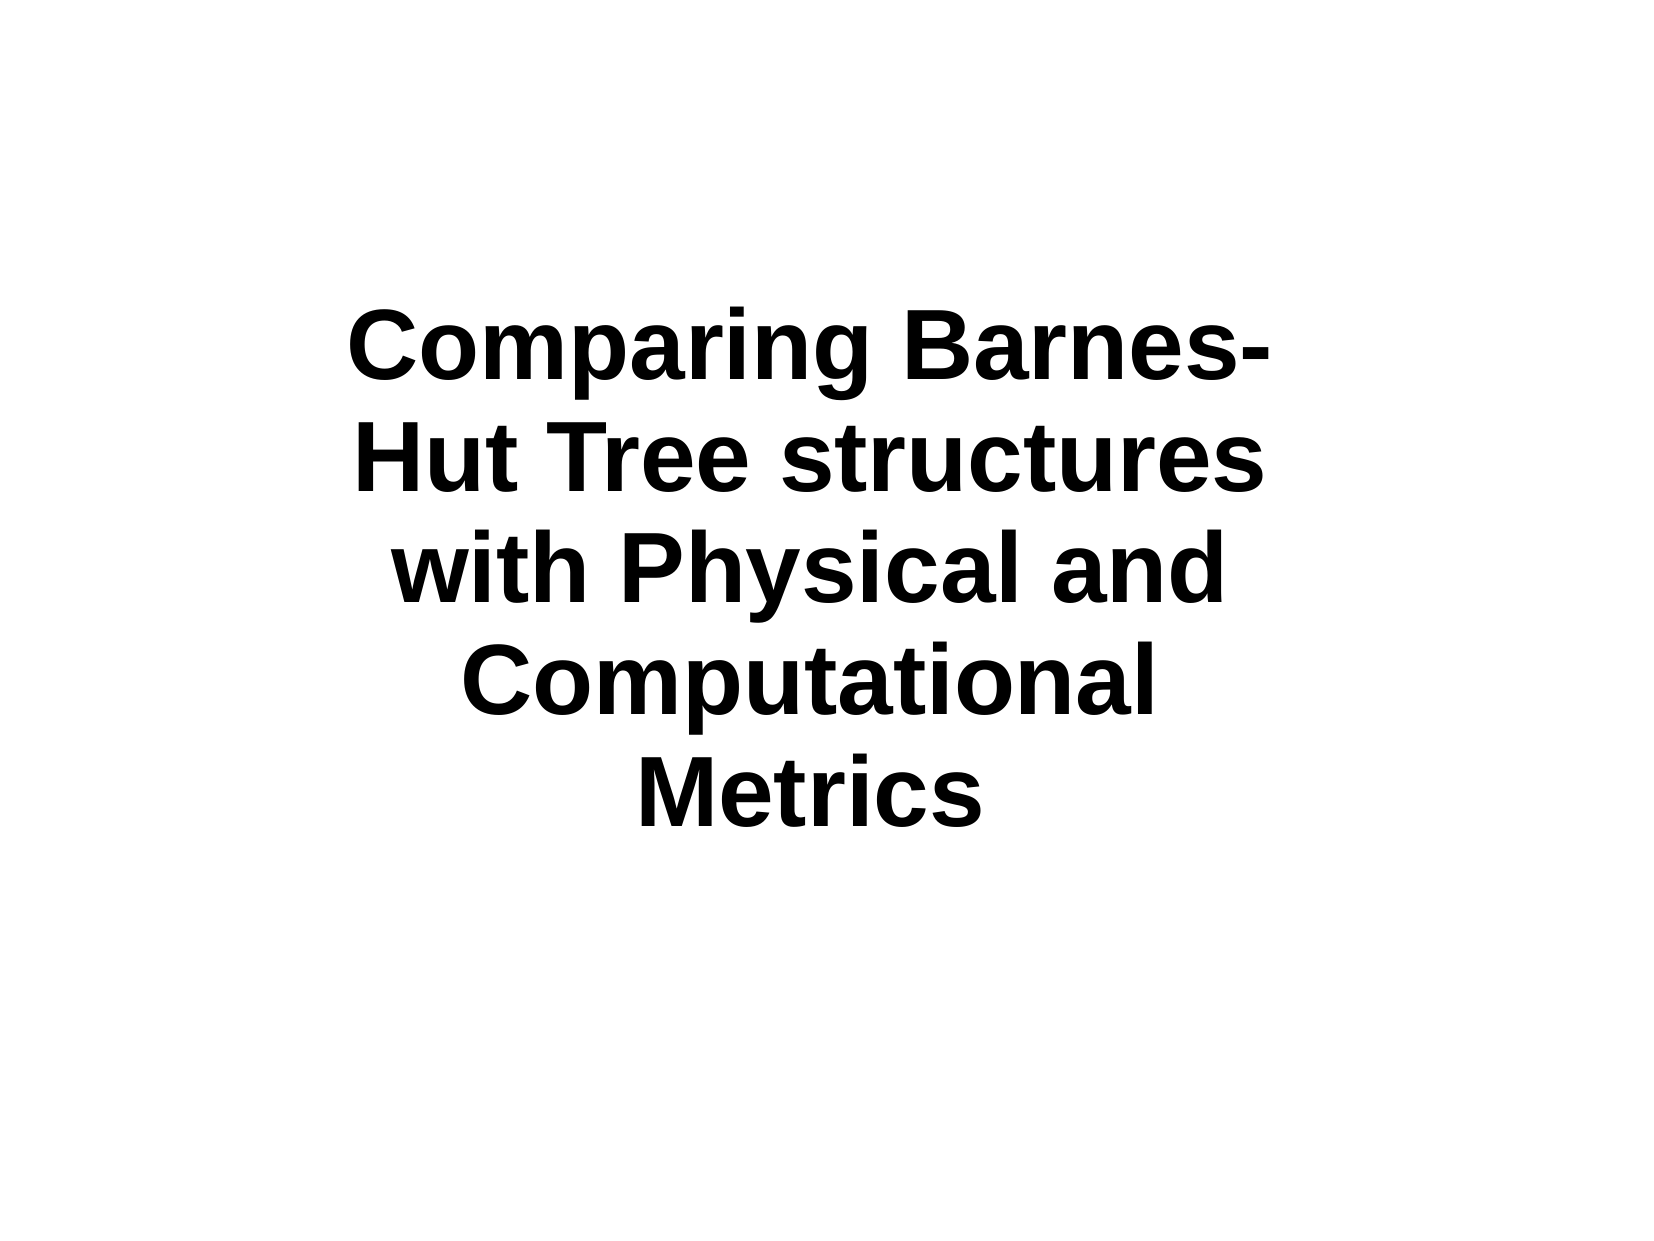

Comparing Barnes-Hut Tree structures with Physical and Computational Metrics